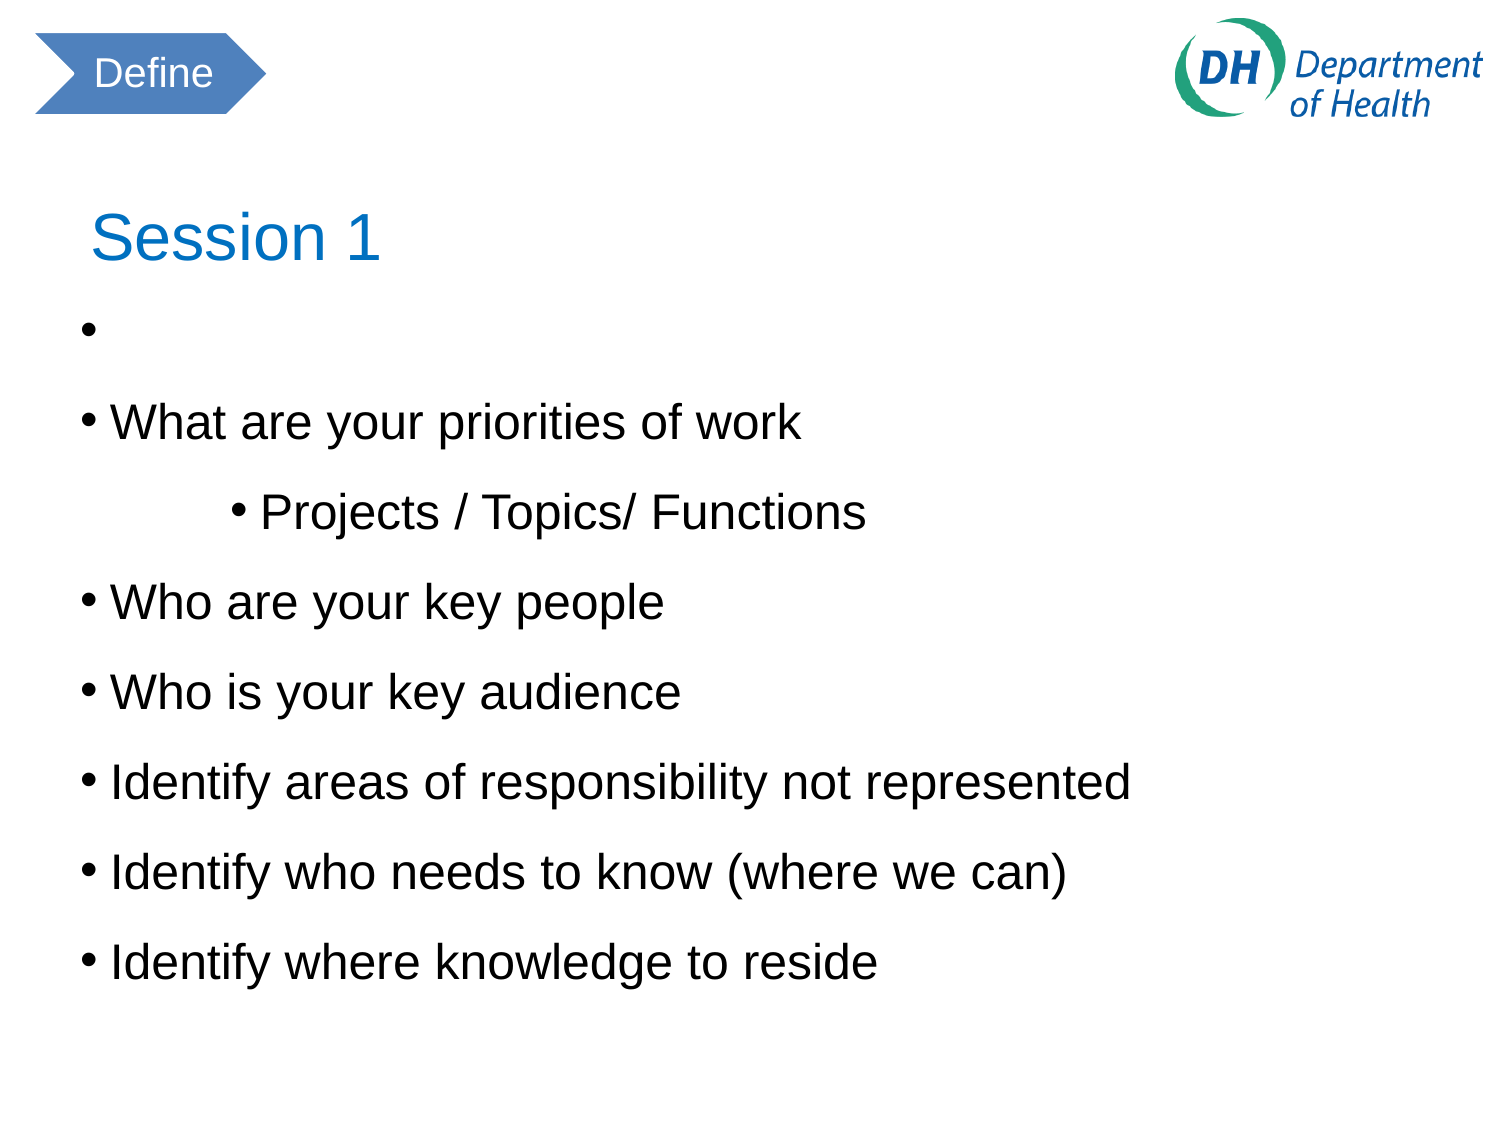

Define
# Session 1
What are your priorities of work
Projects / Topics/ Functions
Who are your key people
Who is your key audience
Identify areas of responsibility not represented
Identify who needs to know (where we can)
Identify where knowledge to reside